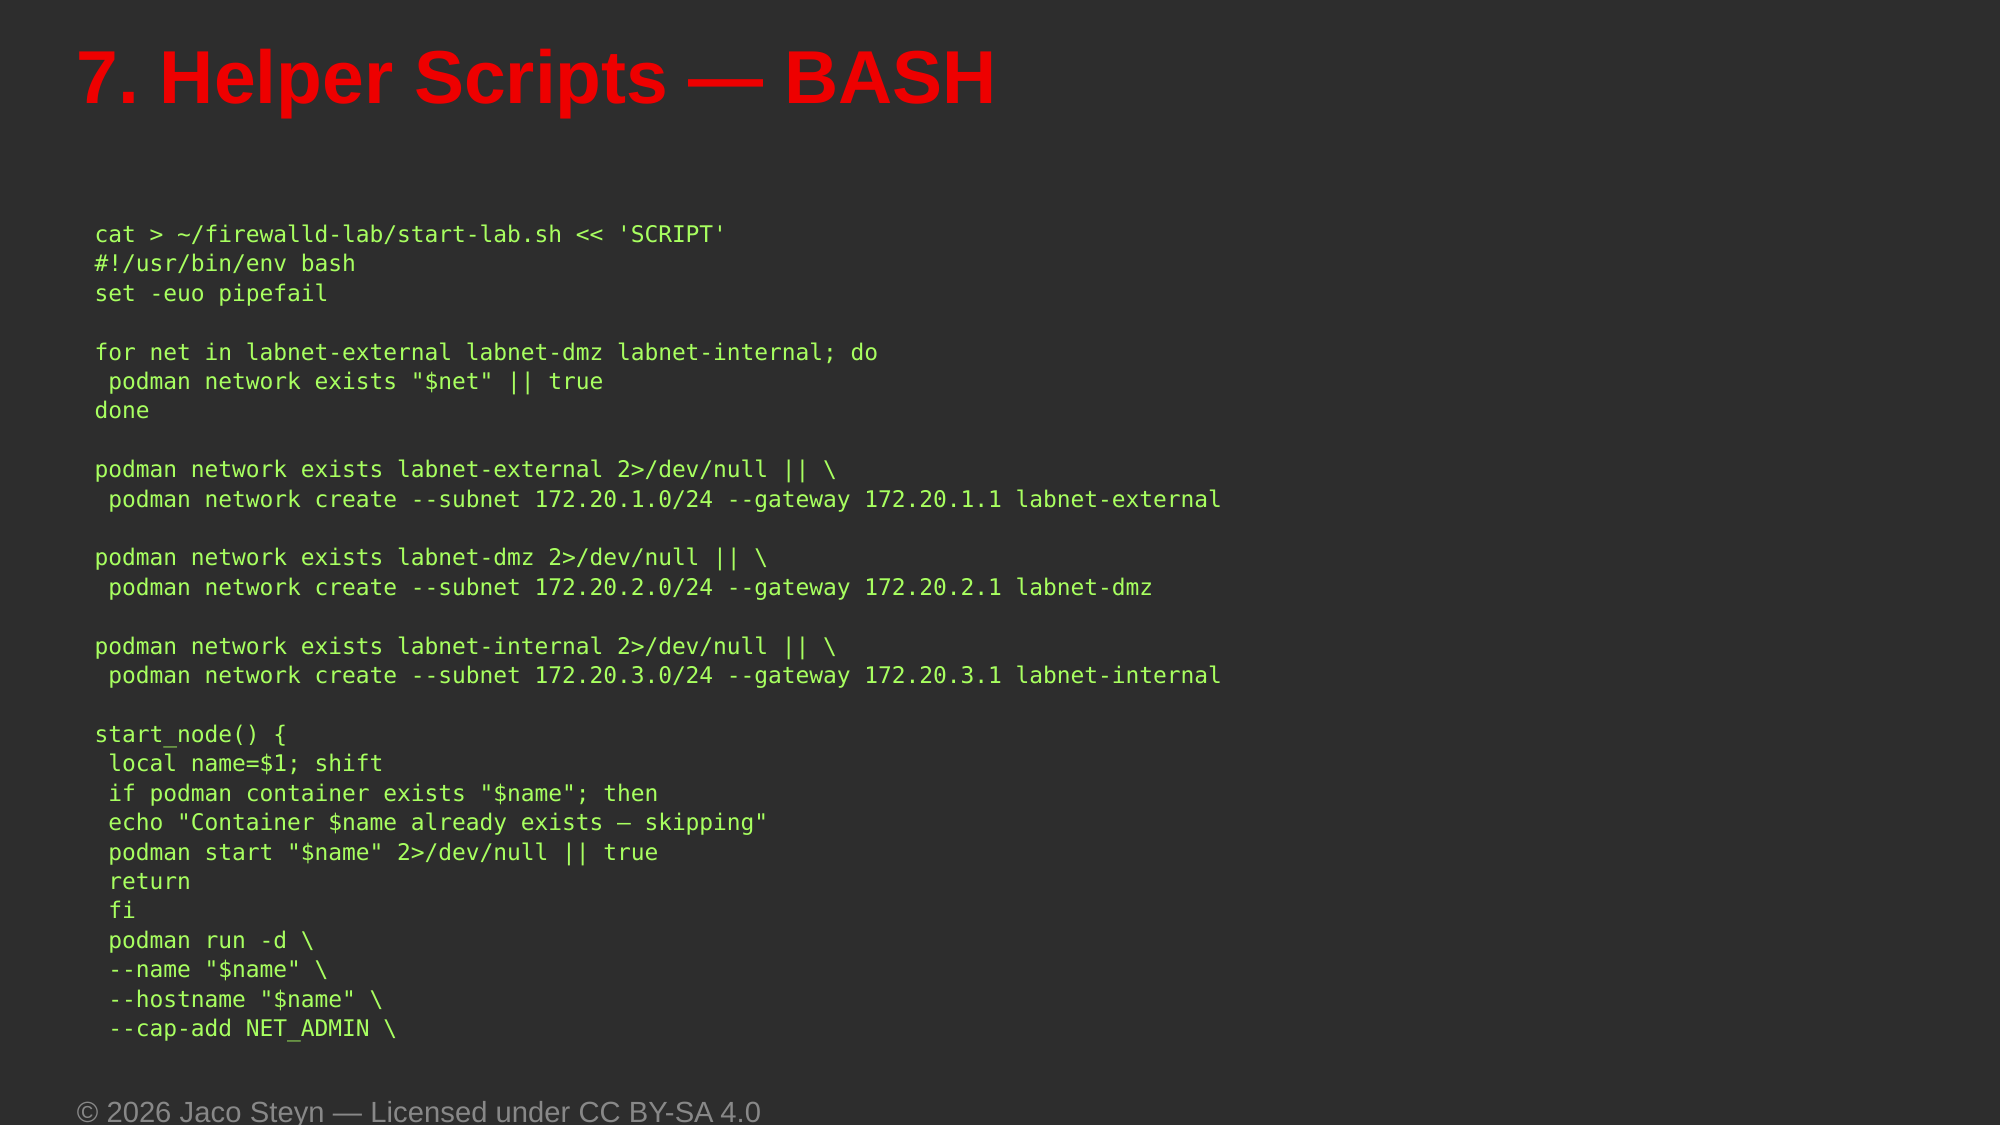

7. Helper Scripts — BASH
cat > ~/firewalld-lab/start-lab.sh << 'SCRIPT'
#!/usr/bin/env bash
set -euo pipefail
for net in labnet-external labnet-dmz labnet-internal; do
 podman network exists "$net" || true
done
podman network exists labnet-external 2>/dev/null || \
 podman network create --subnet 172.20.1.0/24 --gateway 172.20.1.1 labnet-external
podman network exists labnet-dmz 2>/dev/null || \
 podman network create --subnet 172.20.2.0/24 --gateway 172.20.2.1 labnet-dmz
podman network exists labnet-internal 2>/dev/null || \
 podman network create --subnet 172.20.3.0/24 --gateway 172.20.3.1 labnet-internal
start_node() {
 local name=$1; shift
 if podman container exists "$name"; then
 echo "Container $name already exists — skipping"
 podman start "$name" 2>/dev/null || true
 return
 fi
 podman run -d \
 --name "$name" \
 --hostname "$name" \
 --cap-add NET_ADMIN \
© 2026 Jaco Steyn — Licensed under CC BY-SA 4.0